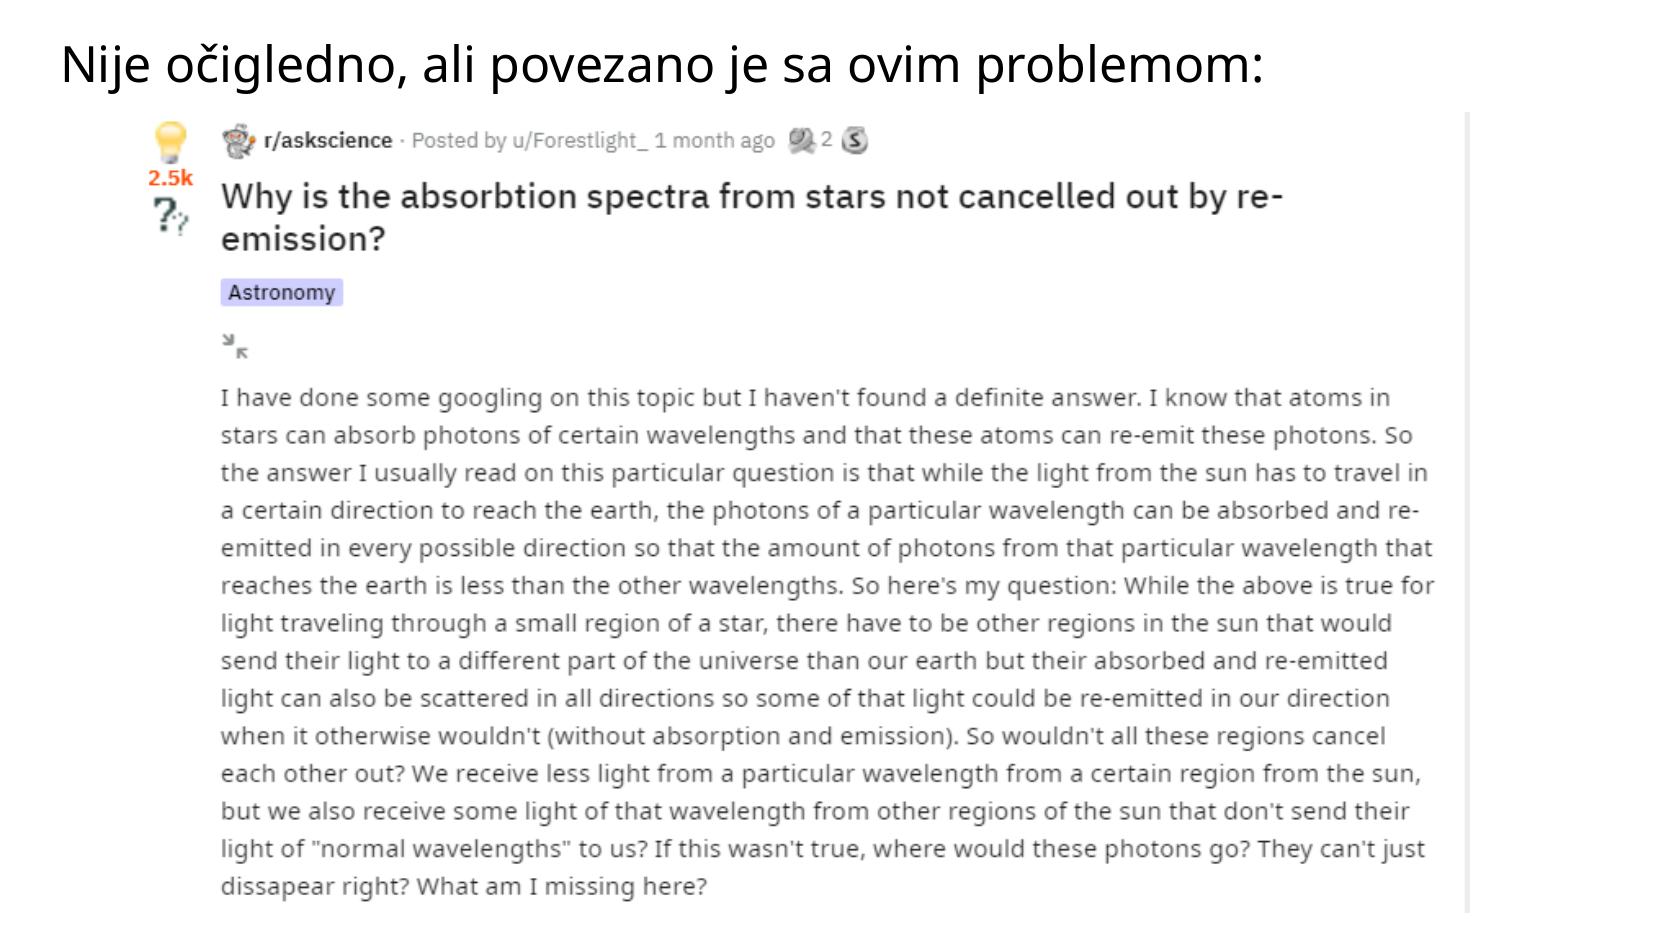

# Nije očigledno, ali povezano je sa ovim problemom: